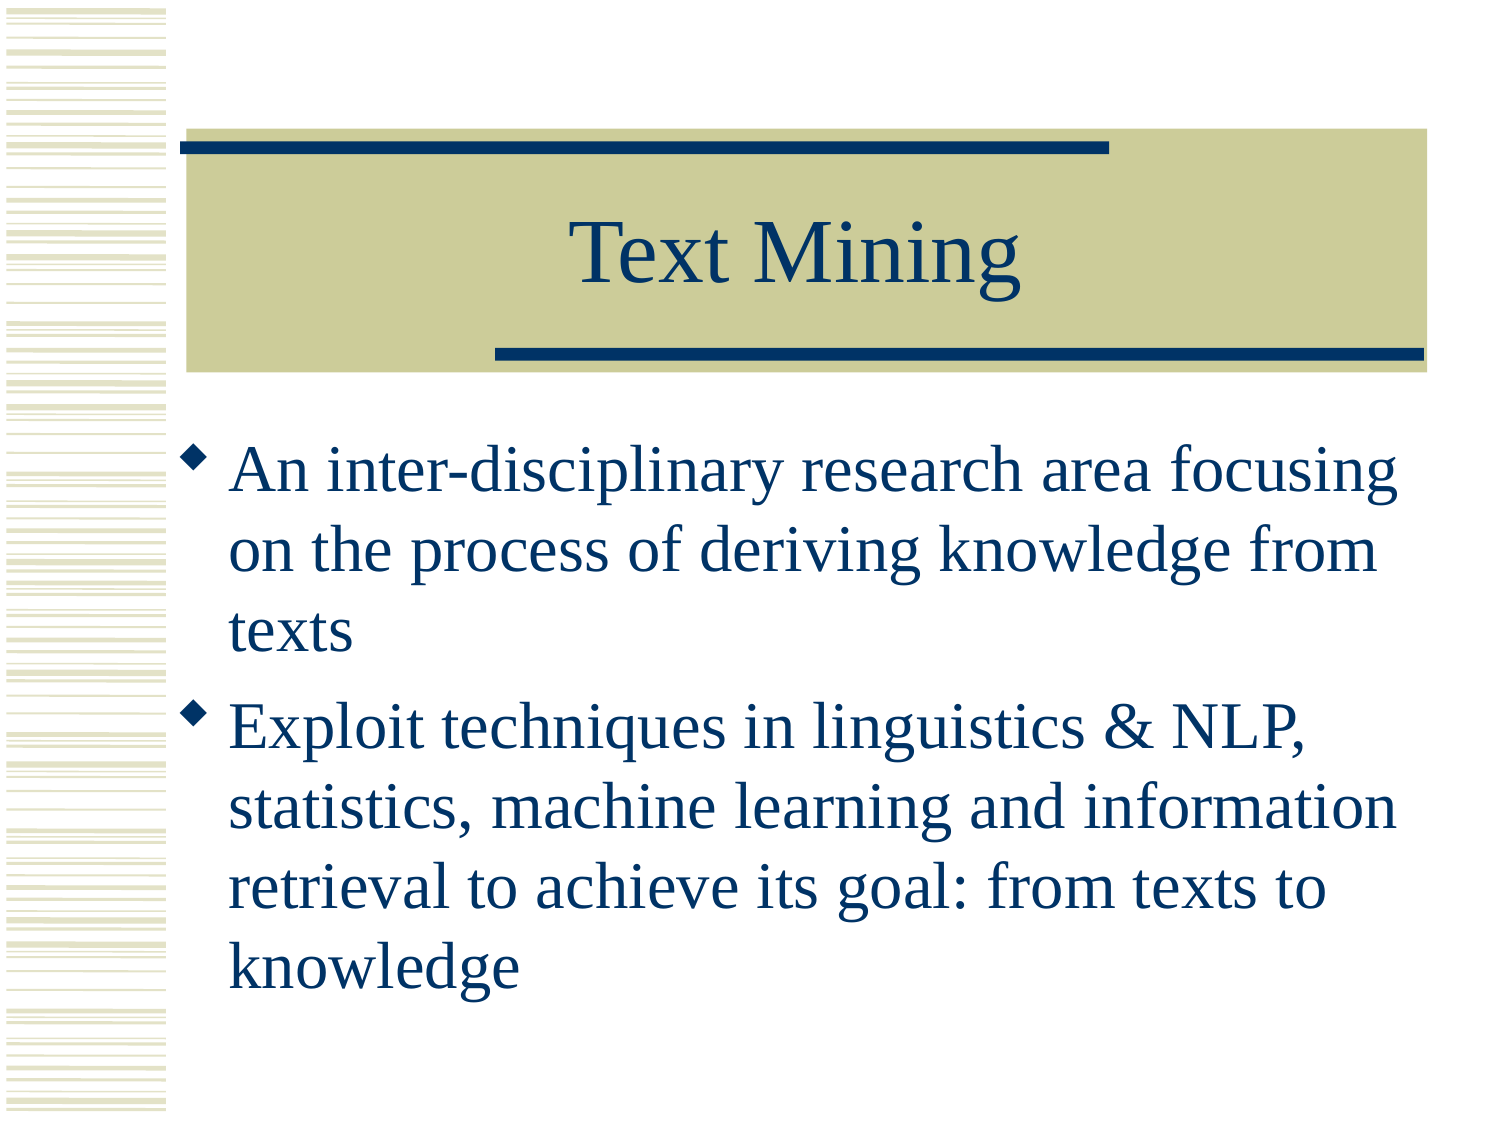

# Text Mining
An inter-disciplinary research area focusing on the process of deriving knowledge from texts
Exploit techniques in linguistics & NLP, statistics, machine learning and information retrieval to achieve its goal: from texts to knowledge